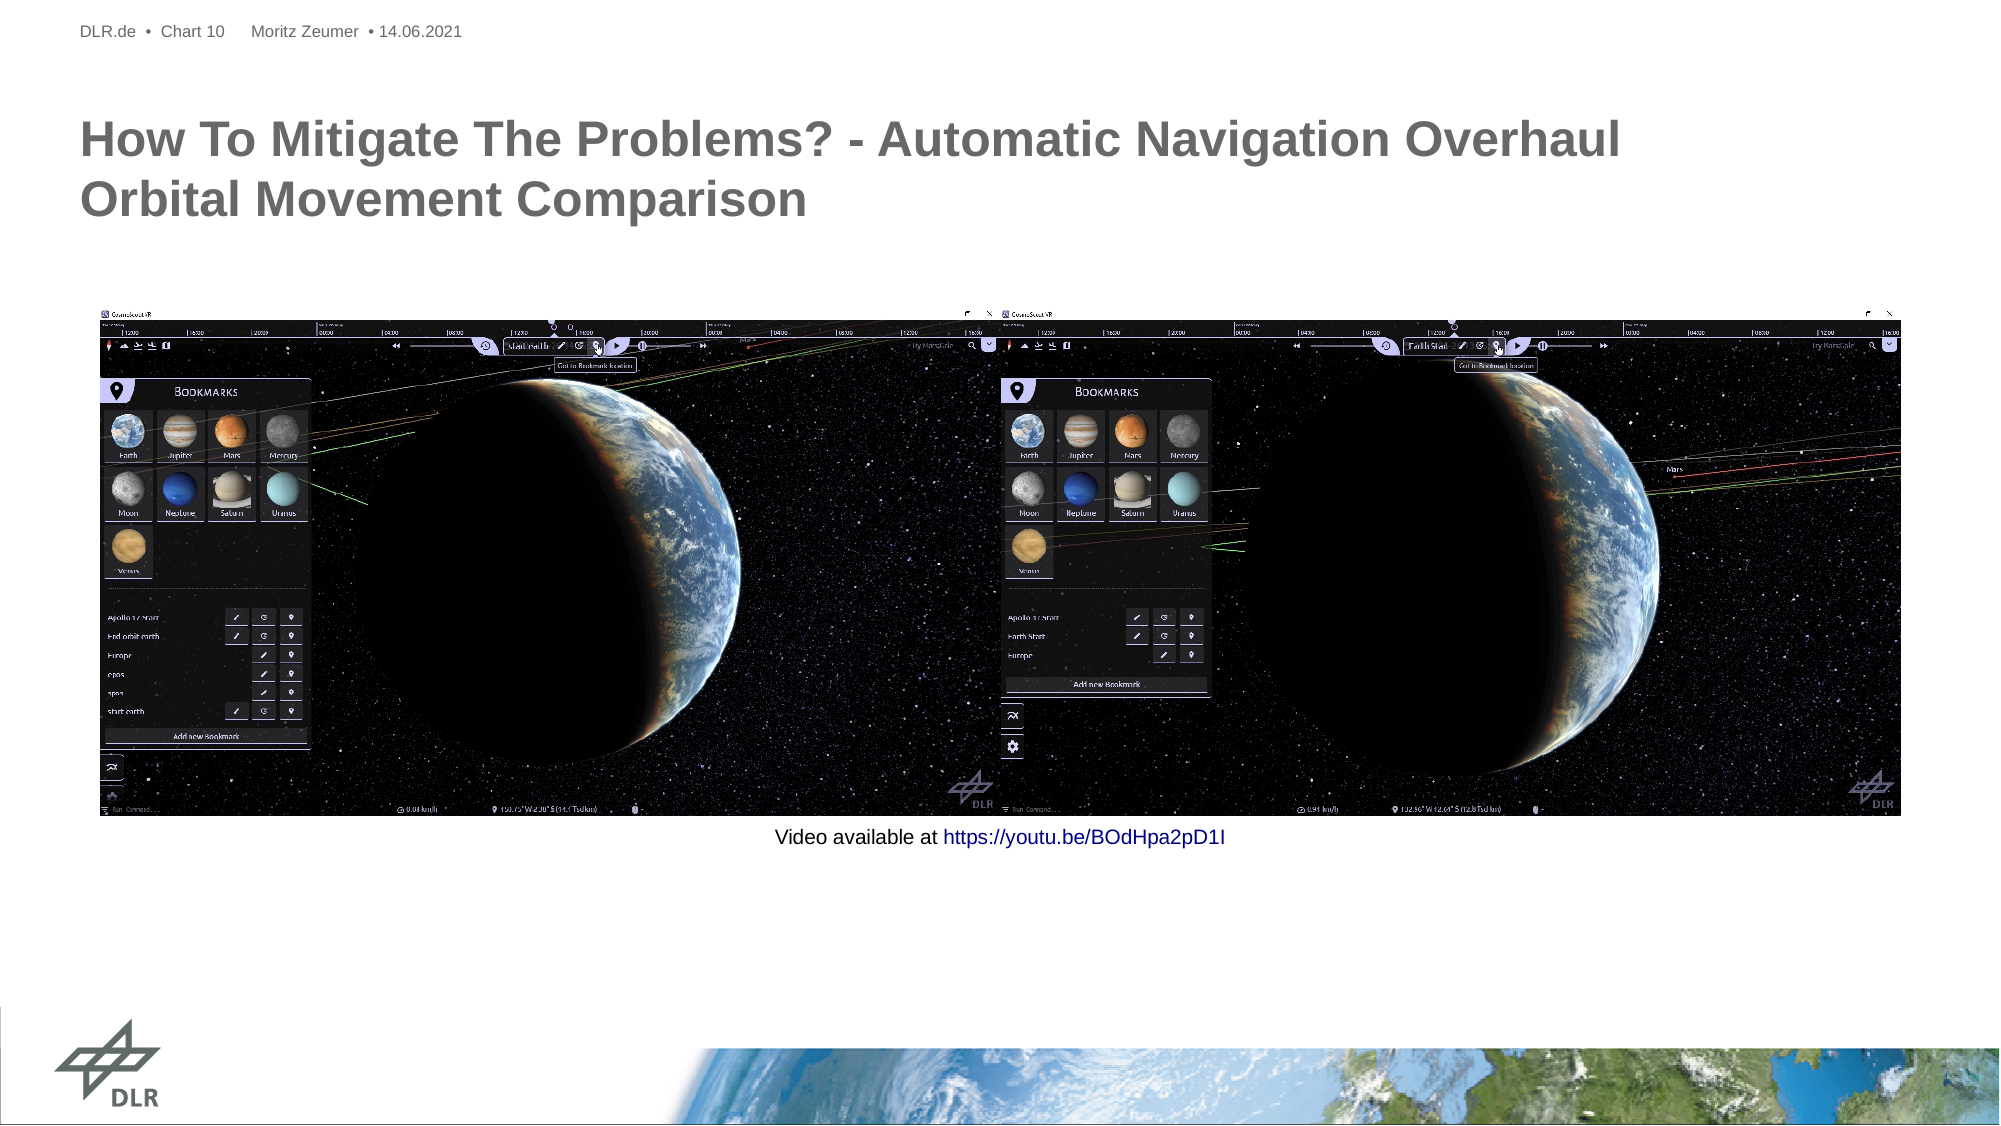

DLR.de • Chart
Moritz Zeumer  • 14.06.2021
How To Mitigate The Problems? - Automatic Navigation Overhaul
Orbital Movement Comparison
Video available at https://youtu.be/BOdHpa2pD1I